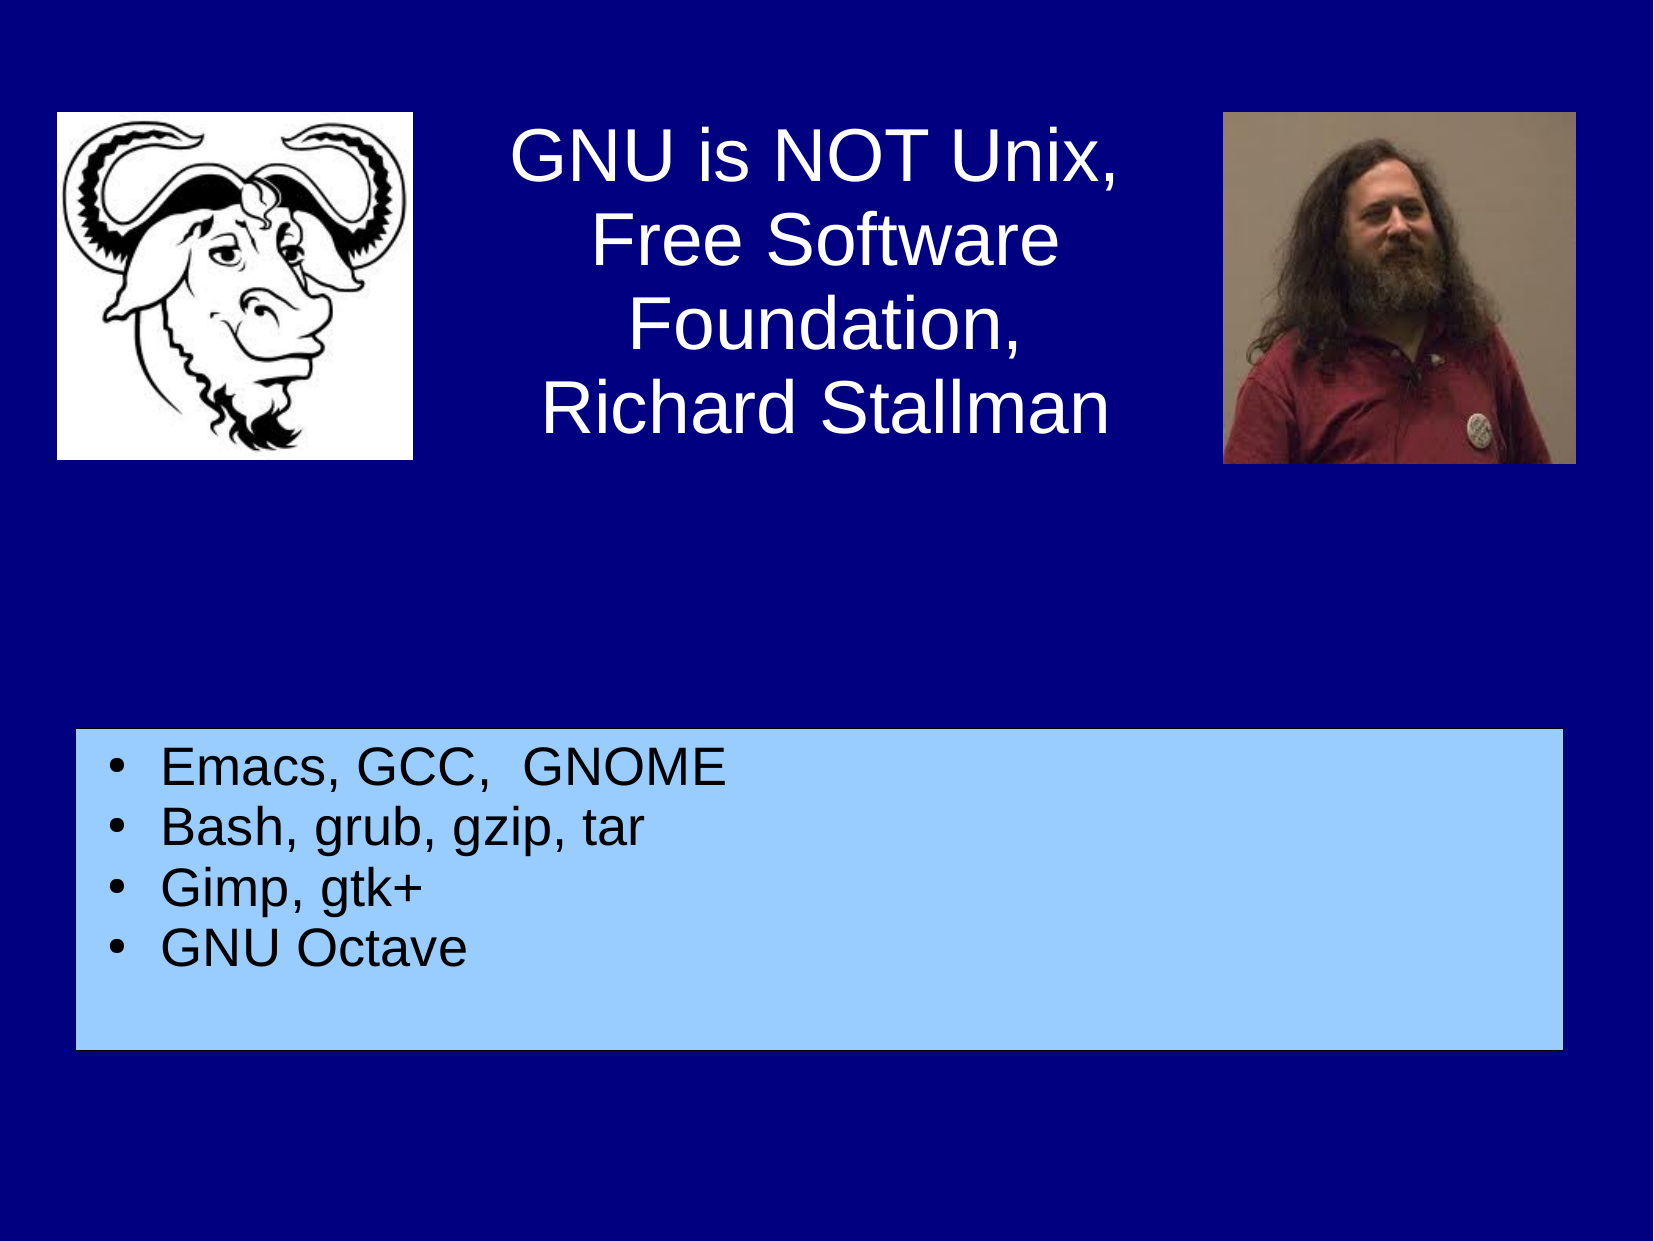

# GNU is NOT Unix, Free Software Foundation, Richard Stallman
Emacs, GCC, GNOME
Bash, grub, gzip, tar
Gimp, gtk+
GNU Octave